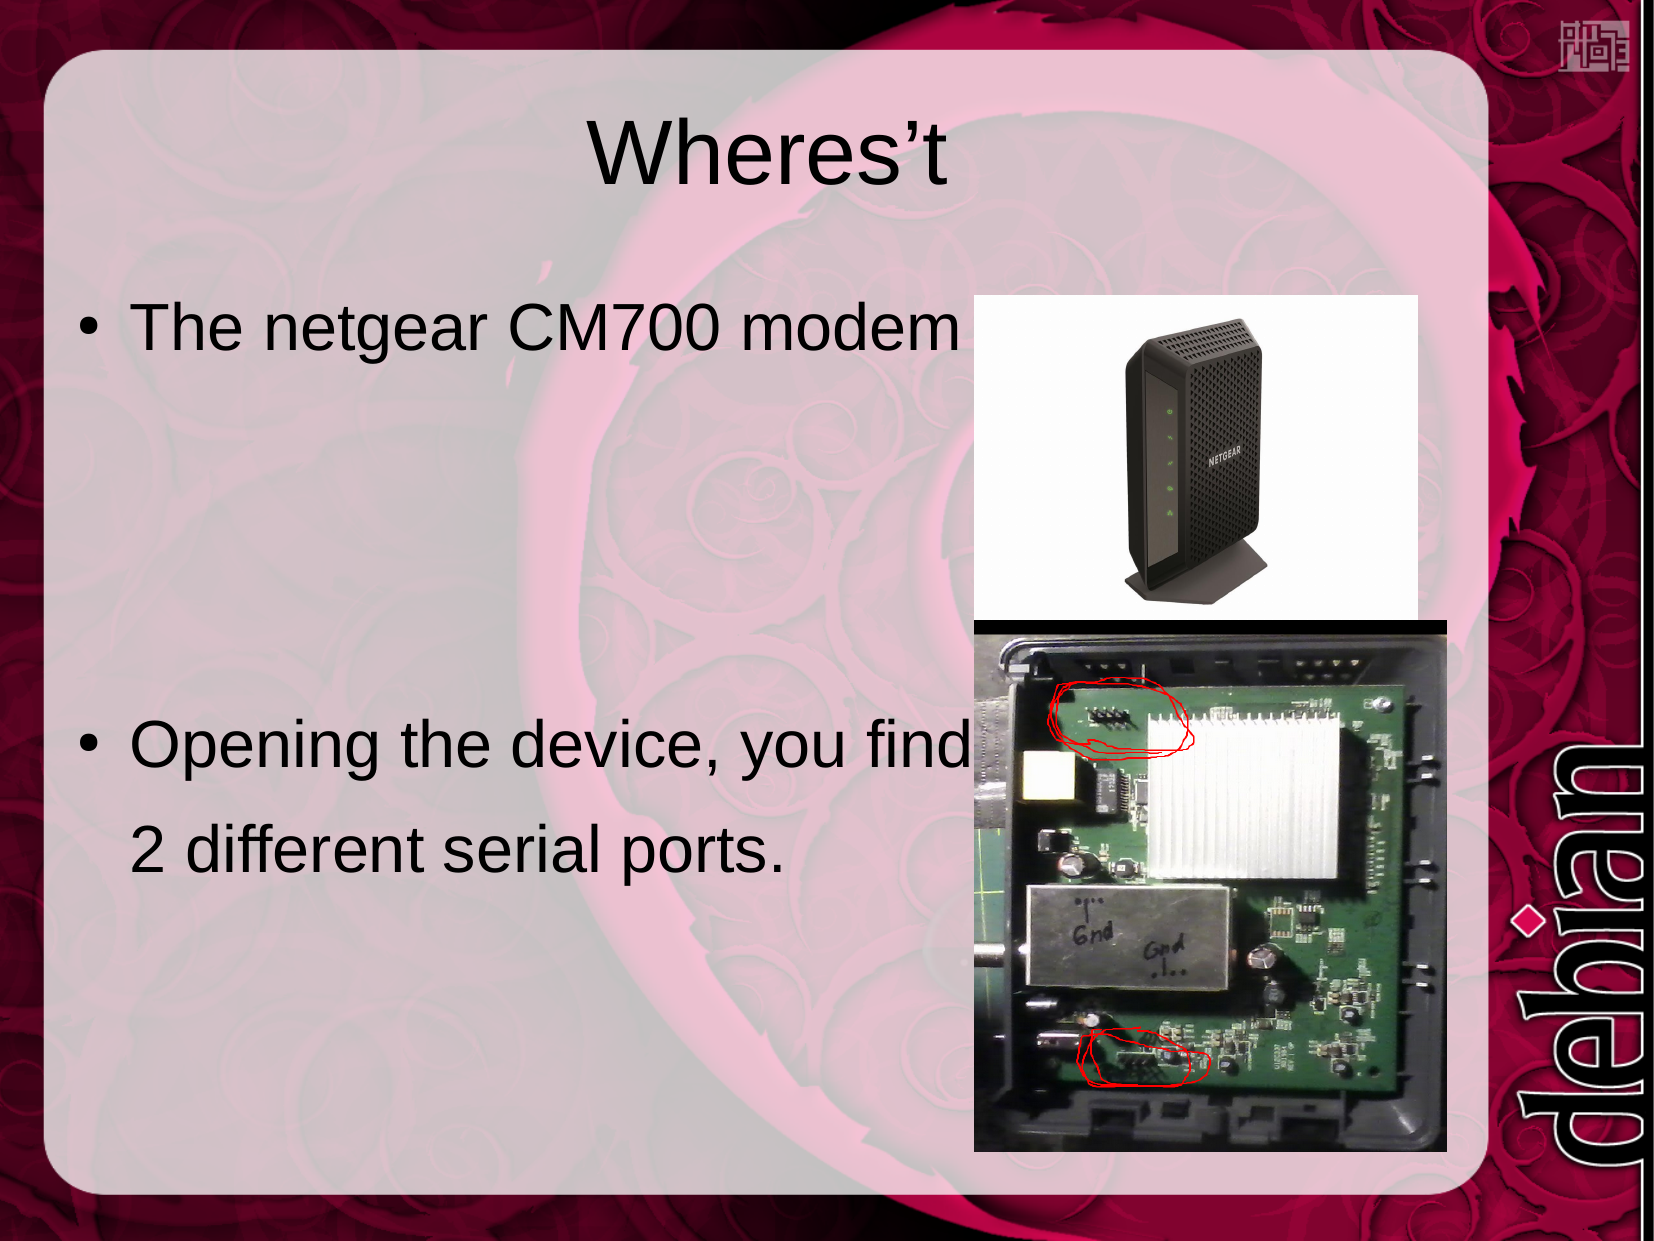

# Wheres’t
The netgear CM700 modem
Opening the device, you find
2 different serial ports.